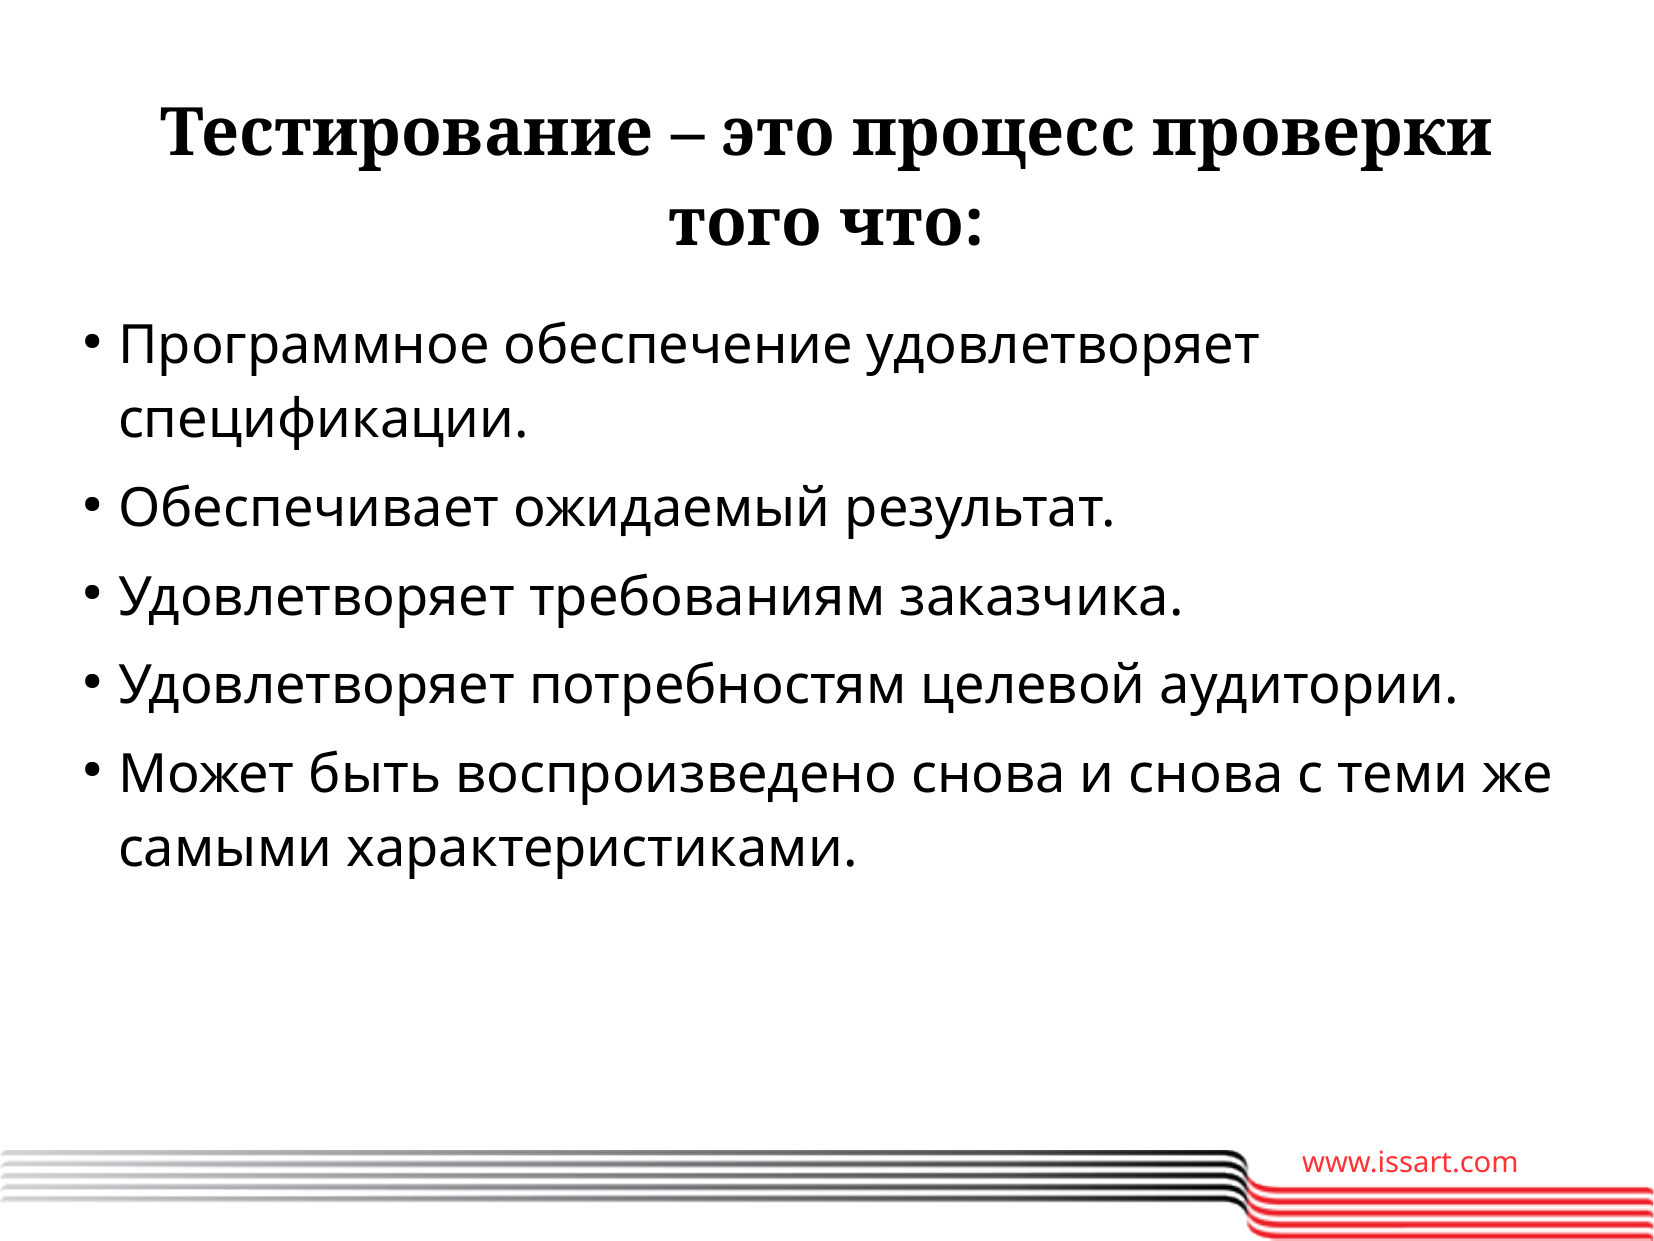

# Тестирование – это процесс проверки того что:
Программное обеспечение удовлетворяет спецификации.
Обеспечивает ожидаемый результат.
Удовлетворяет требованиям заказчика.
Удовлетворяет потребностям целевой аудитории.
Может быть воспроизведено снова и снова с теми же самыми характеристиками.
www.issart.com